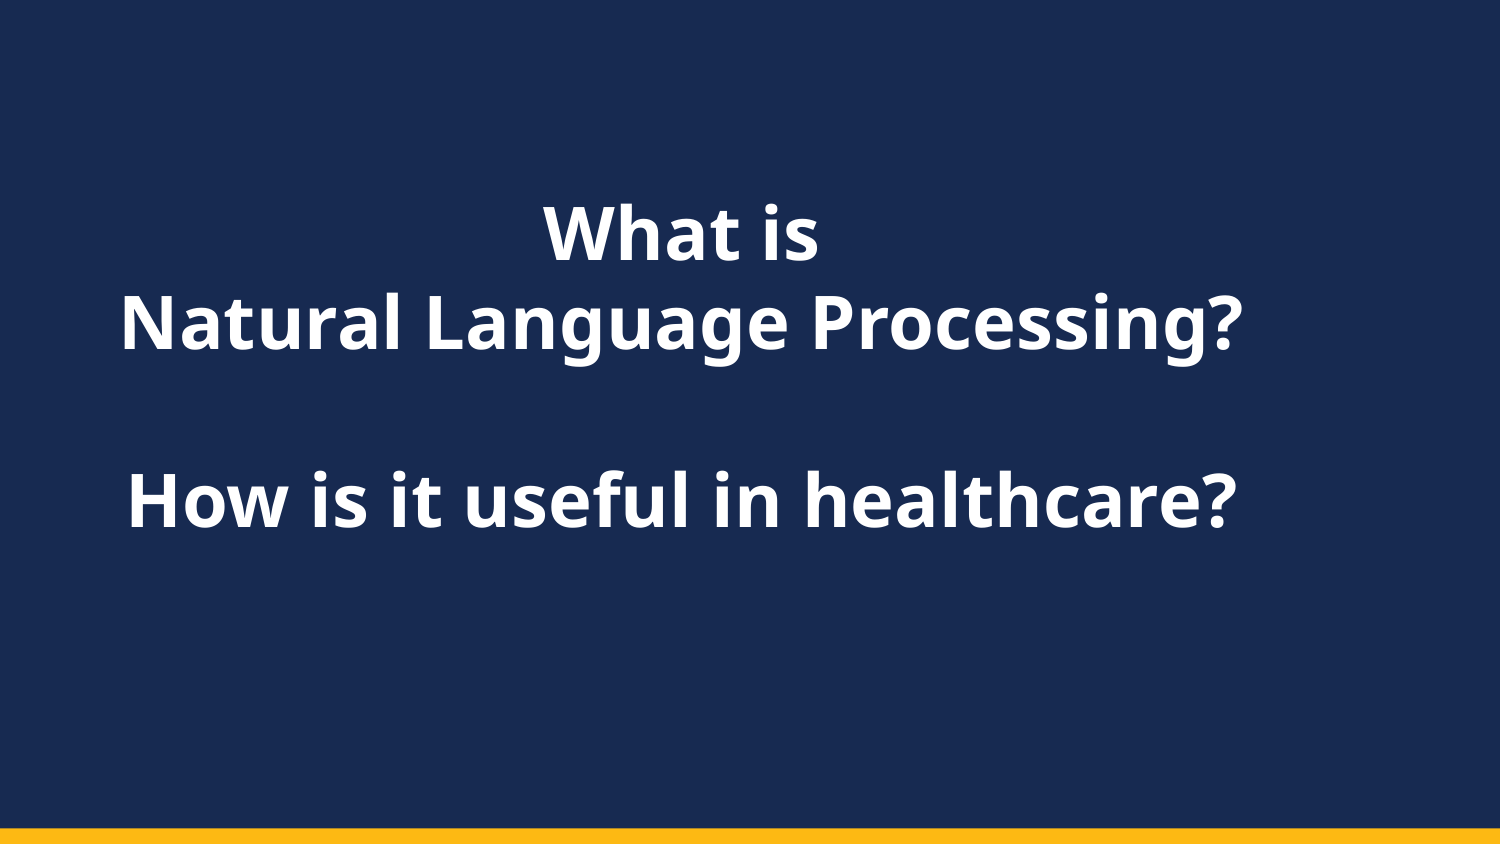

# What is Natural Language Processing? How is it useful in healthcare?